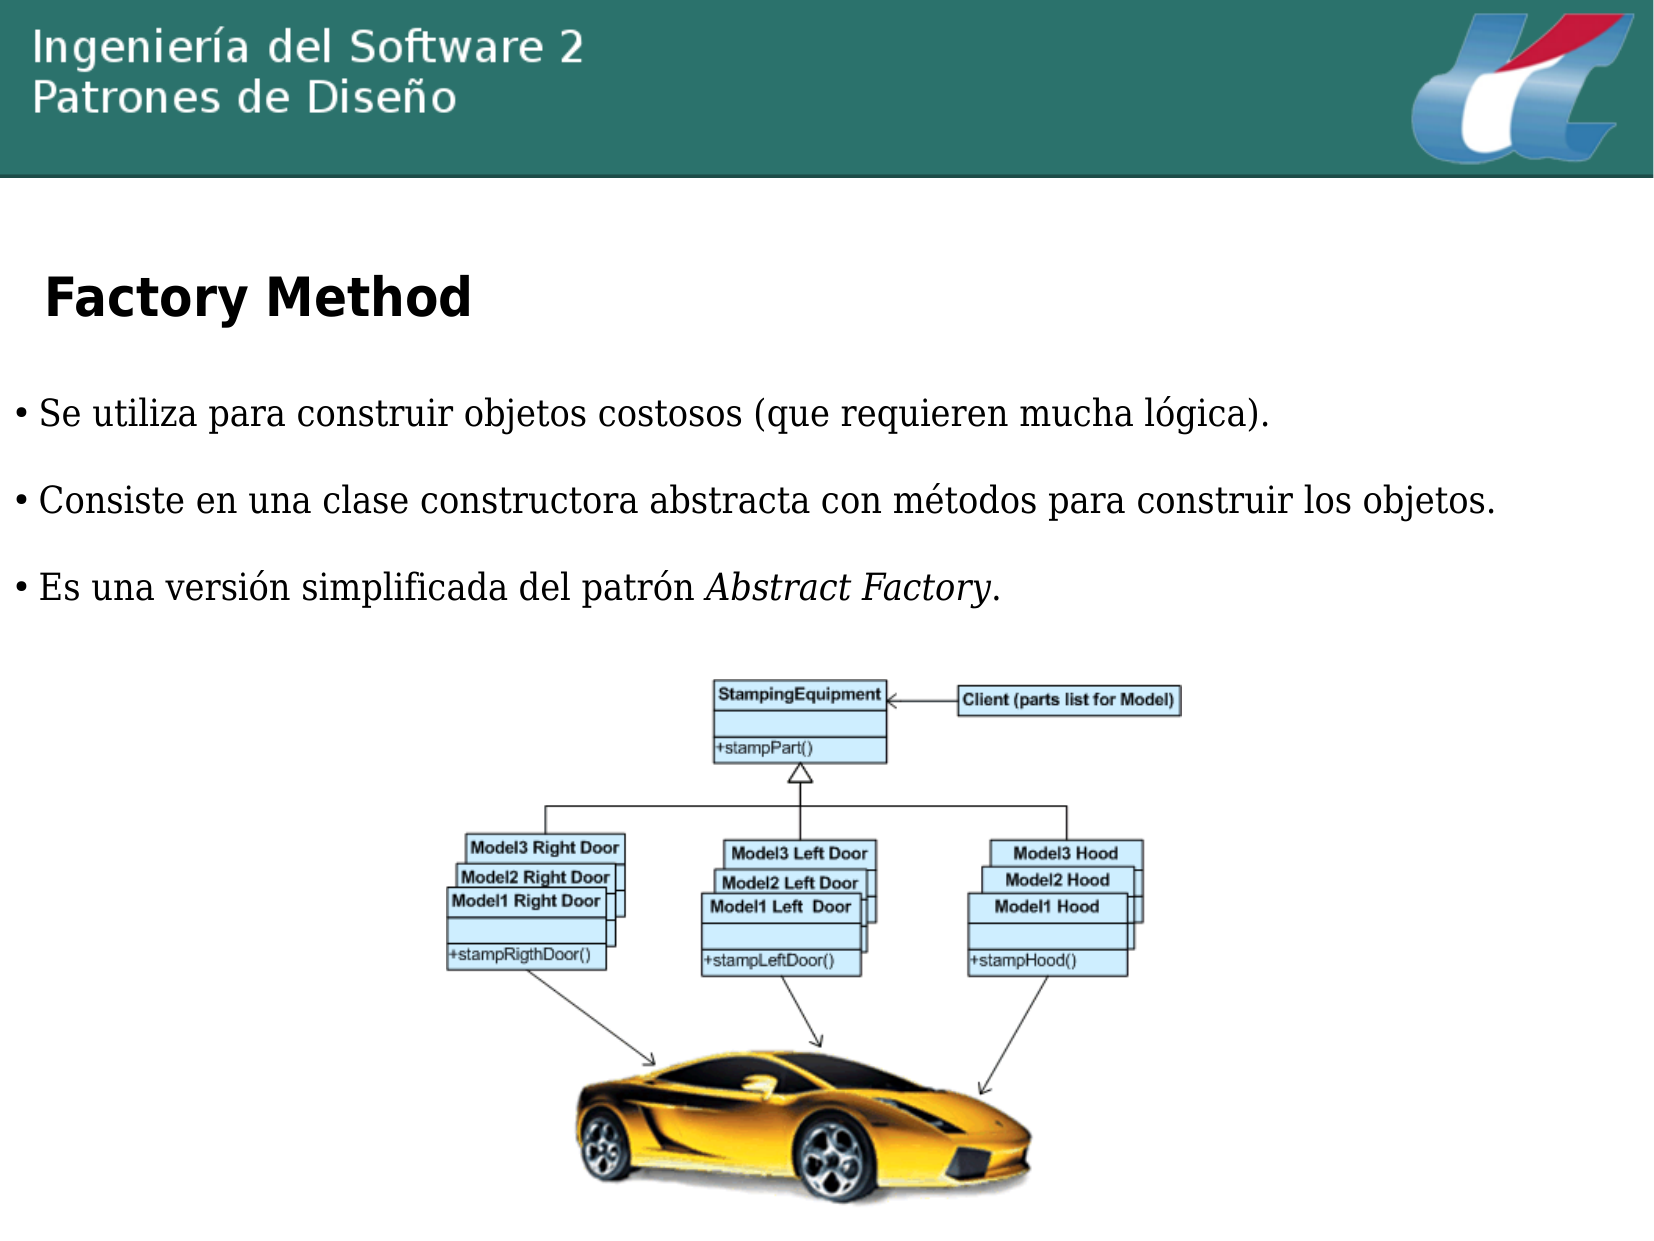

Factory Method
 Se utiliza para construir objetos costosos (que requieren mucha lógica).
 Consiste en una clase constructora abstracta con métodos para construir los objetos.
 Es una versión simplificada del patrón Abstract Factory.